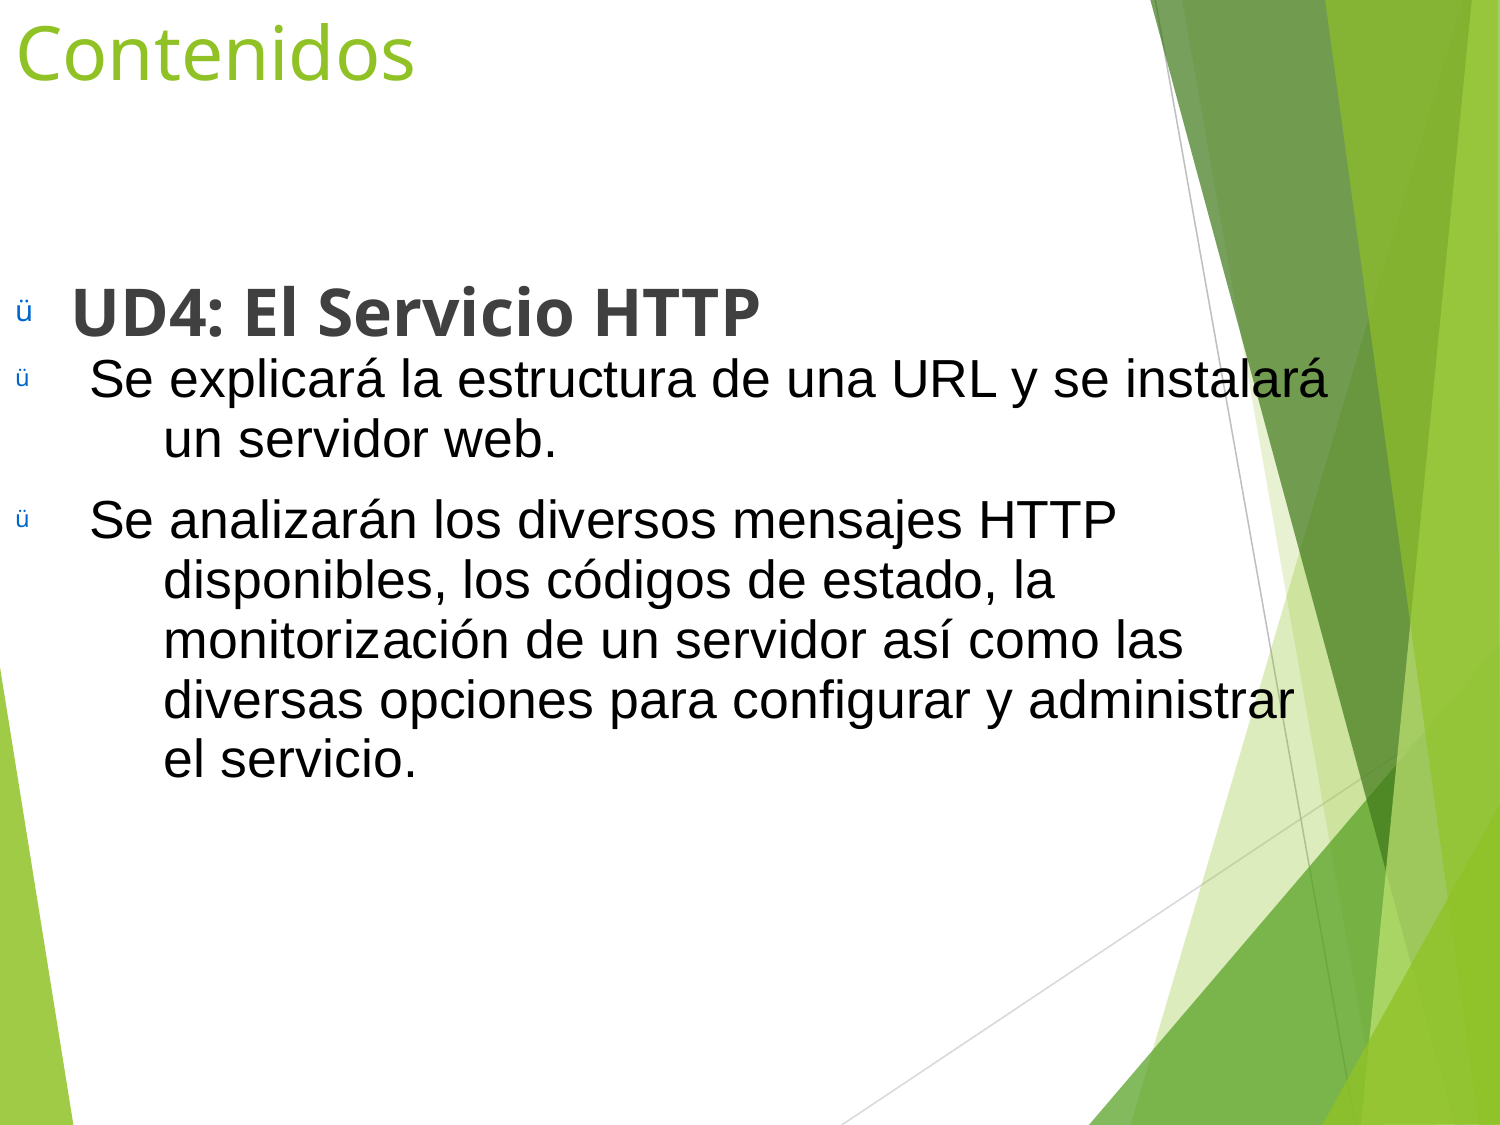

# Contenidos
UD4: El Servicio HTTP
Se explicará la estructura de una URL y se instalará un servidor web.
Se analizarán los diversos mensajes HTTP disponibles, los códigos de estado, la monitorización de un servidor así como las diversas opciones para configurar y administrar el servicio.